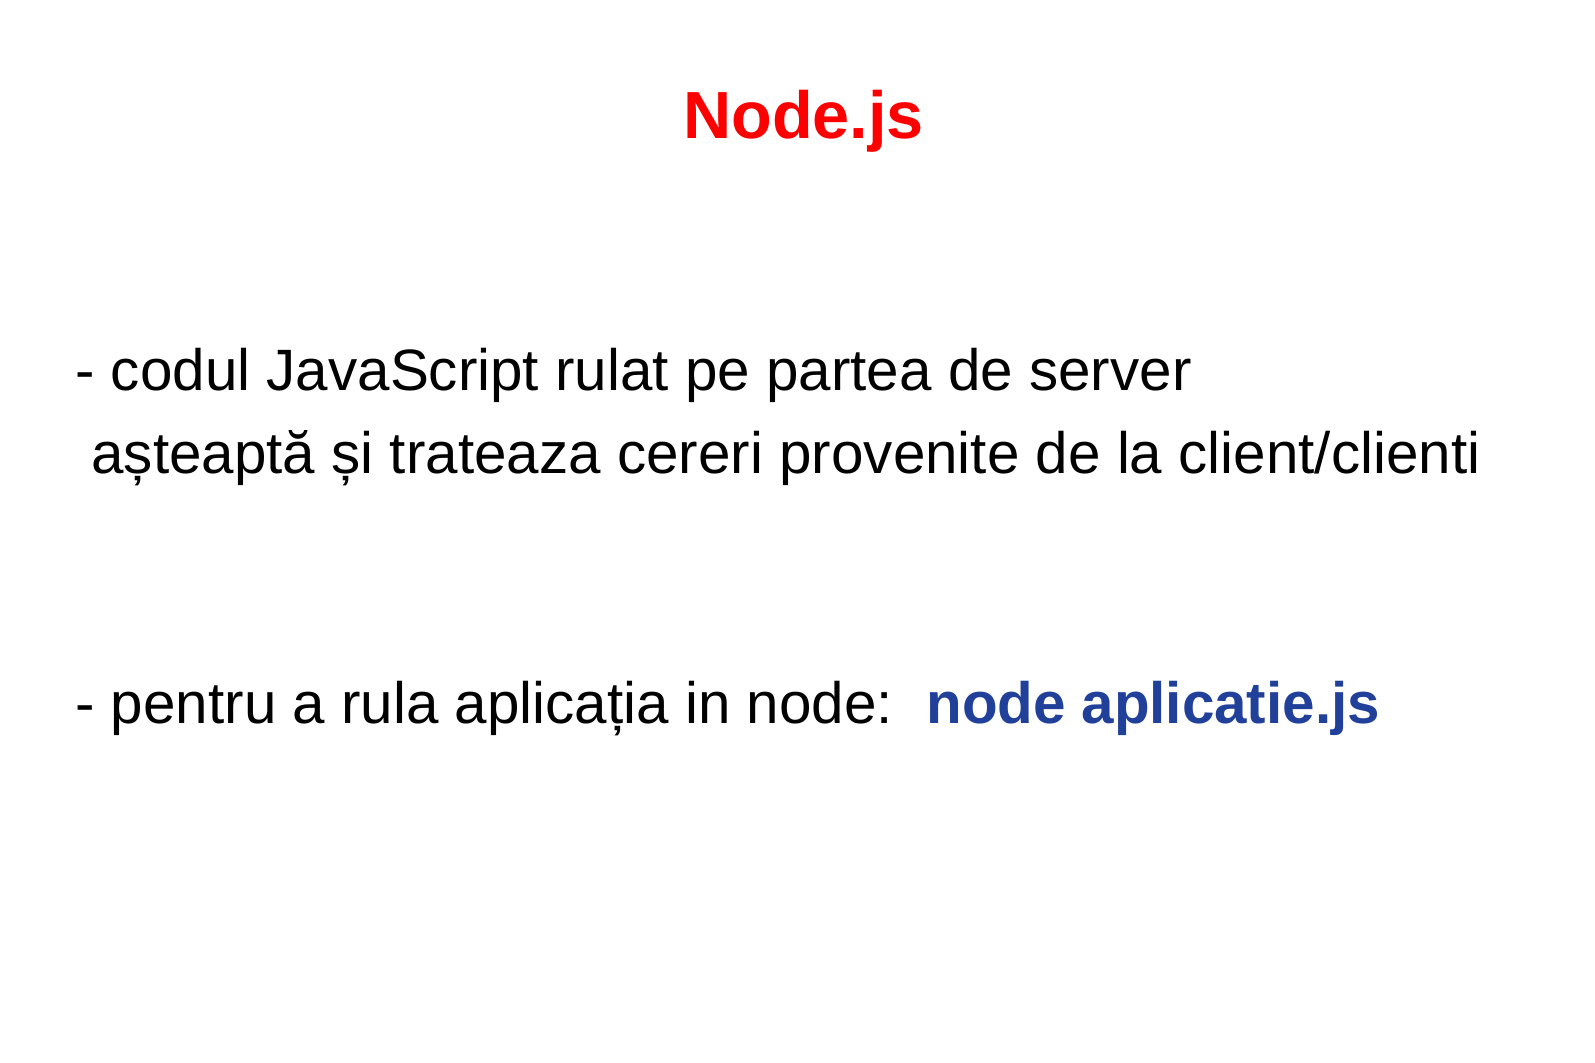

Node.js
- codul JavaScript rulat pe partea de server
 așteaptă și trateaza cereri provenite de la client/clienti
- pentru a rula aplicația in node: node aplicatie.js